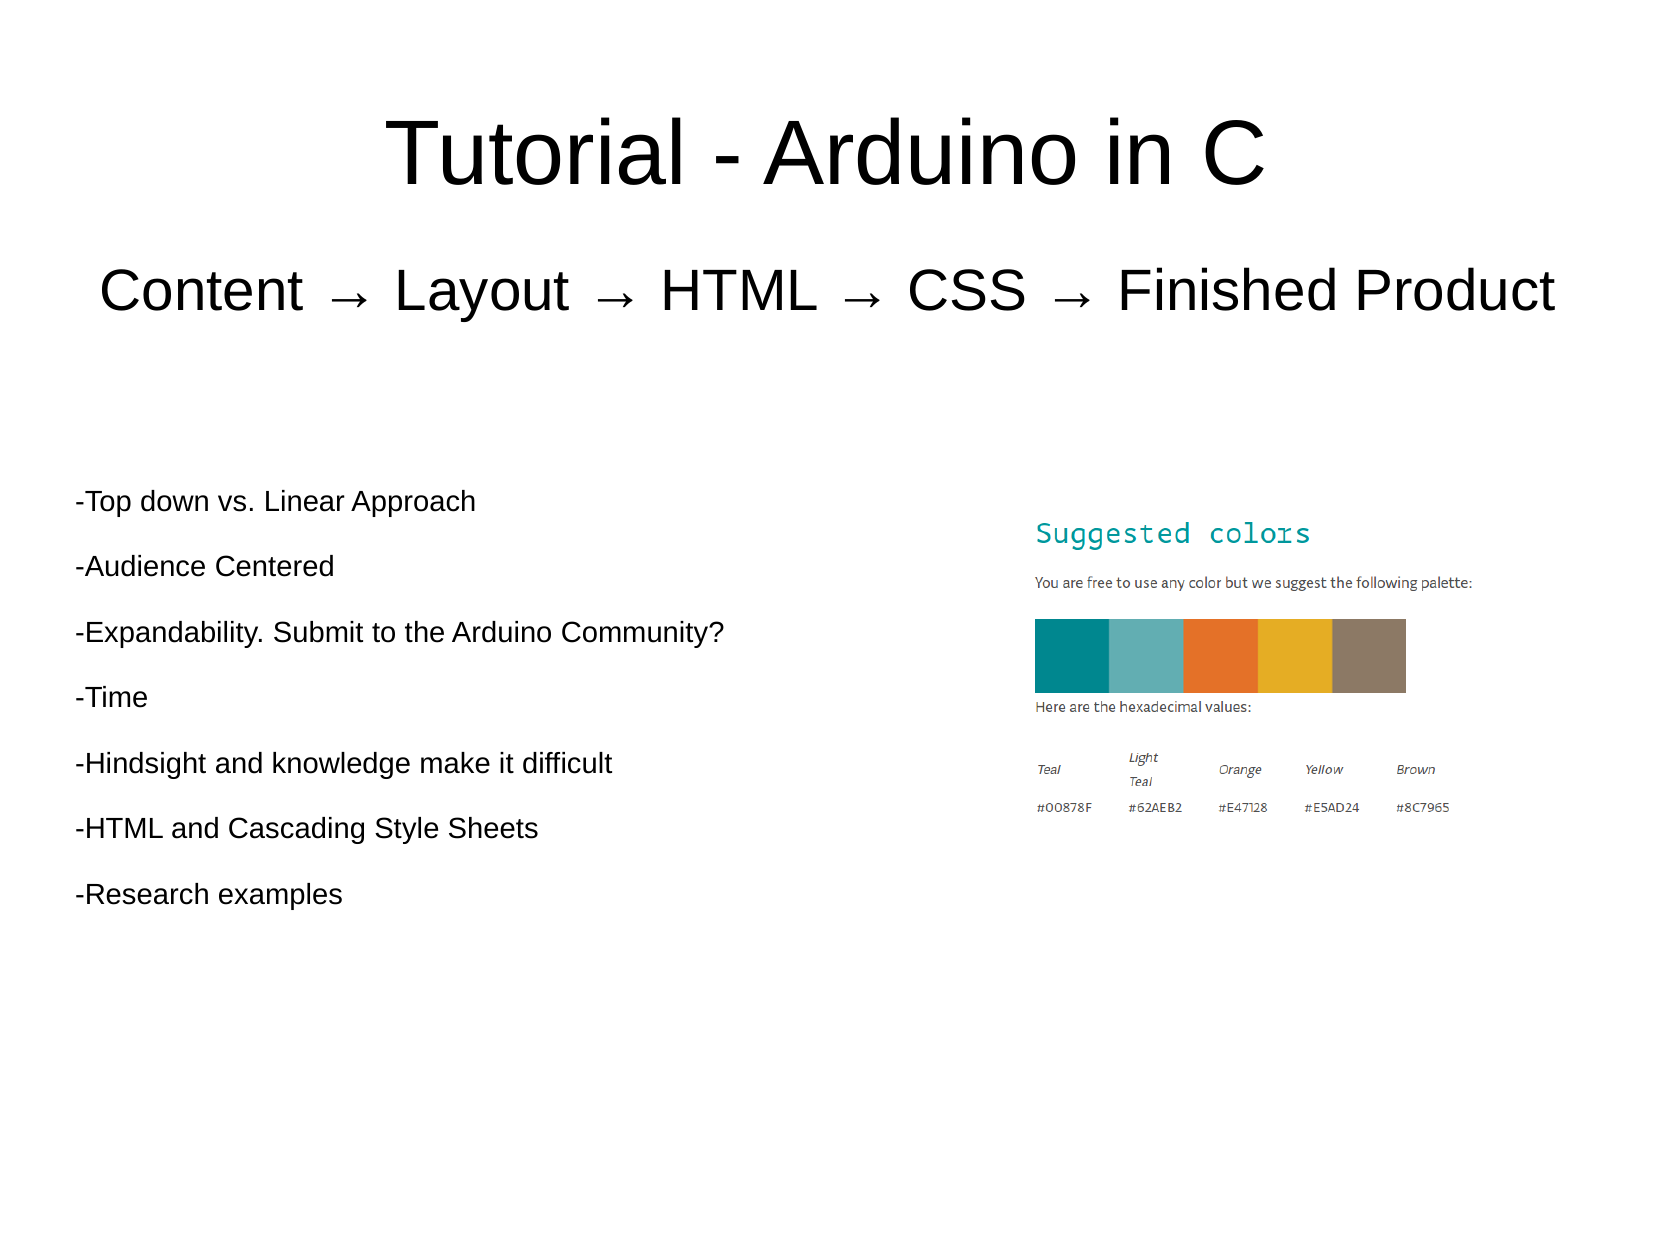

# Tutorial - Arduino in C
Content → Layout → HTML → CSS → Finished Product
-Top down vs. Linear Approach
-Audience Centered
-Expandability. Submit to the Arduino Community?
-Time
-Hindsight and knowledge make it difficult
-HTML and Cascading Style Sheets
-Research examples